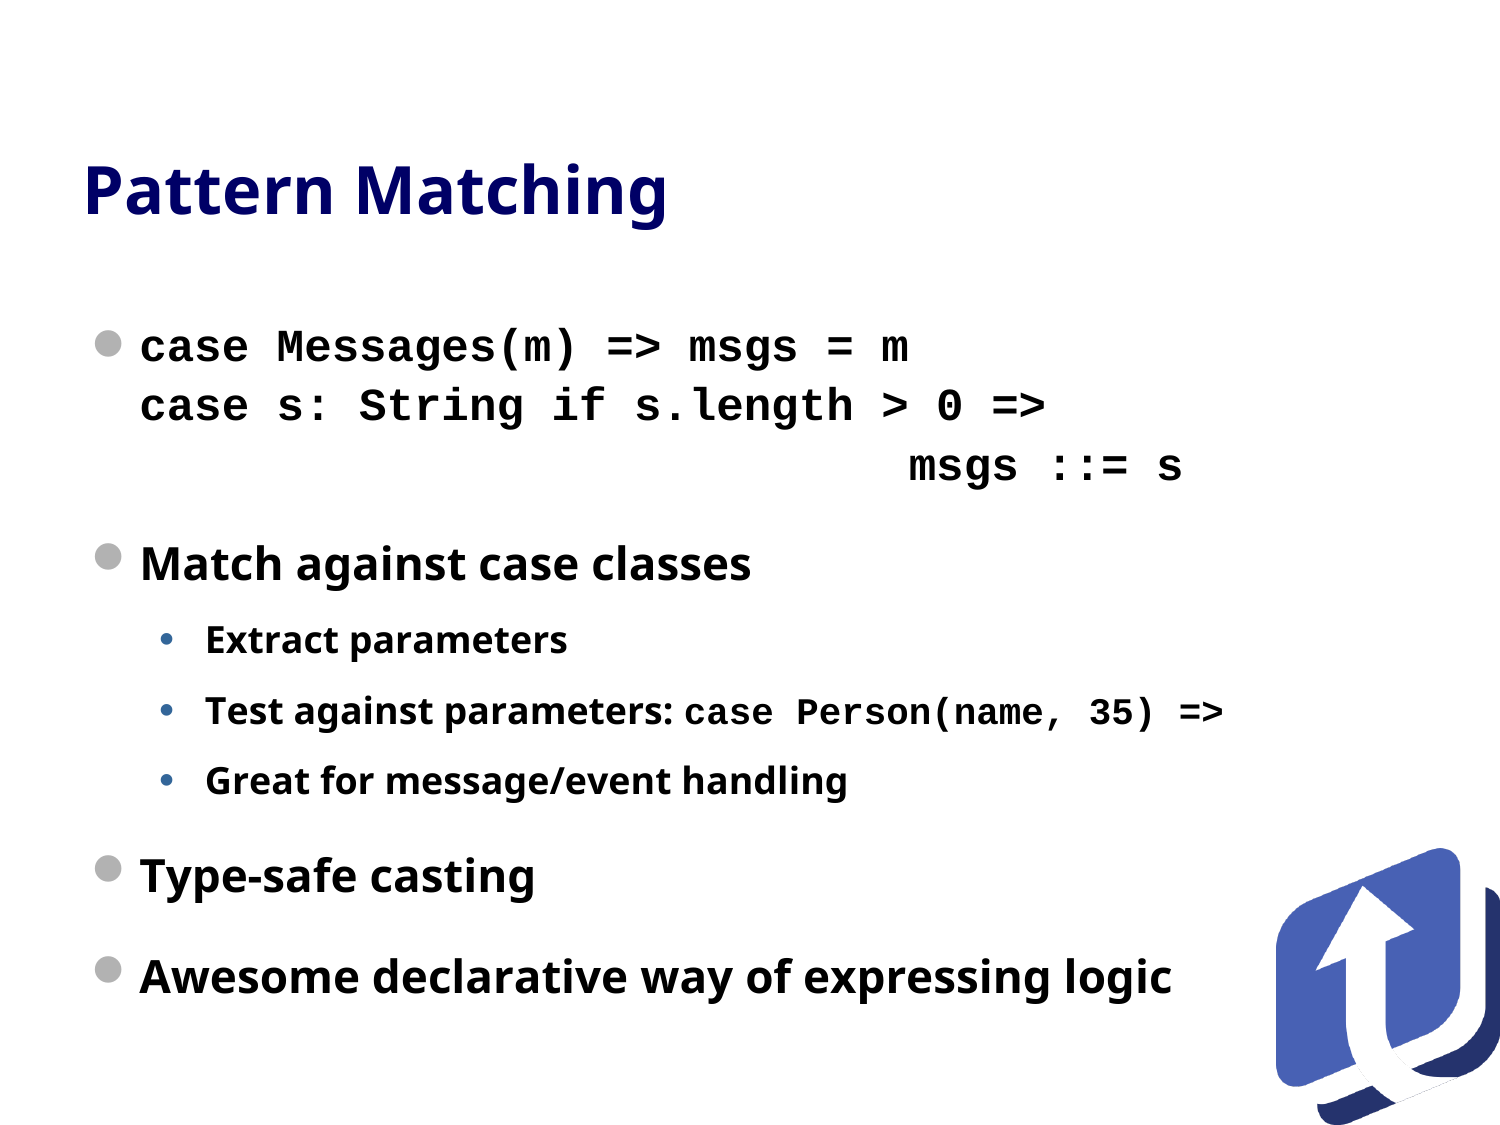

# Pattern Matching
case Messages(m) => msgs = m
case s: String if s.length > 0 =>
 msgs ::= s
Match against case classes
Extract parameters
Test against parameters: case Person(name, 35) =>
Great for message/event handling
Type-safe casting
Awesome declarative way of expressing logic